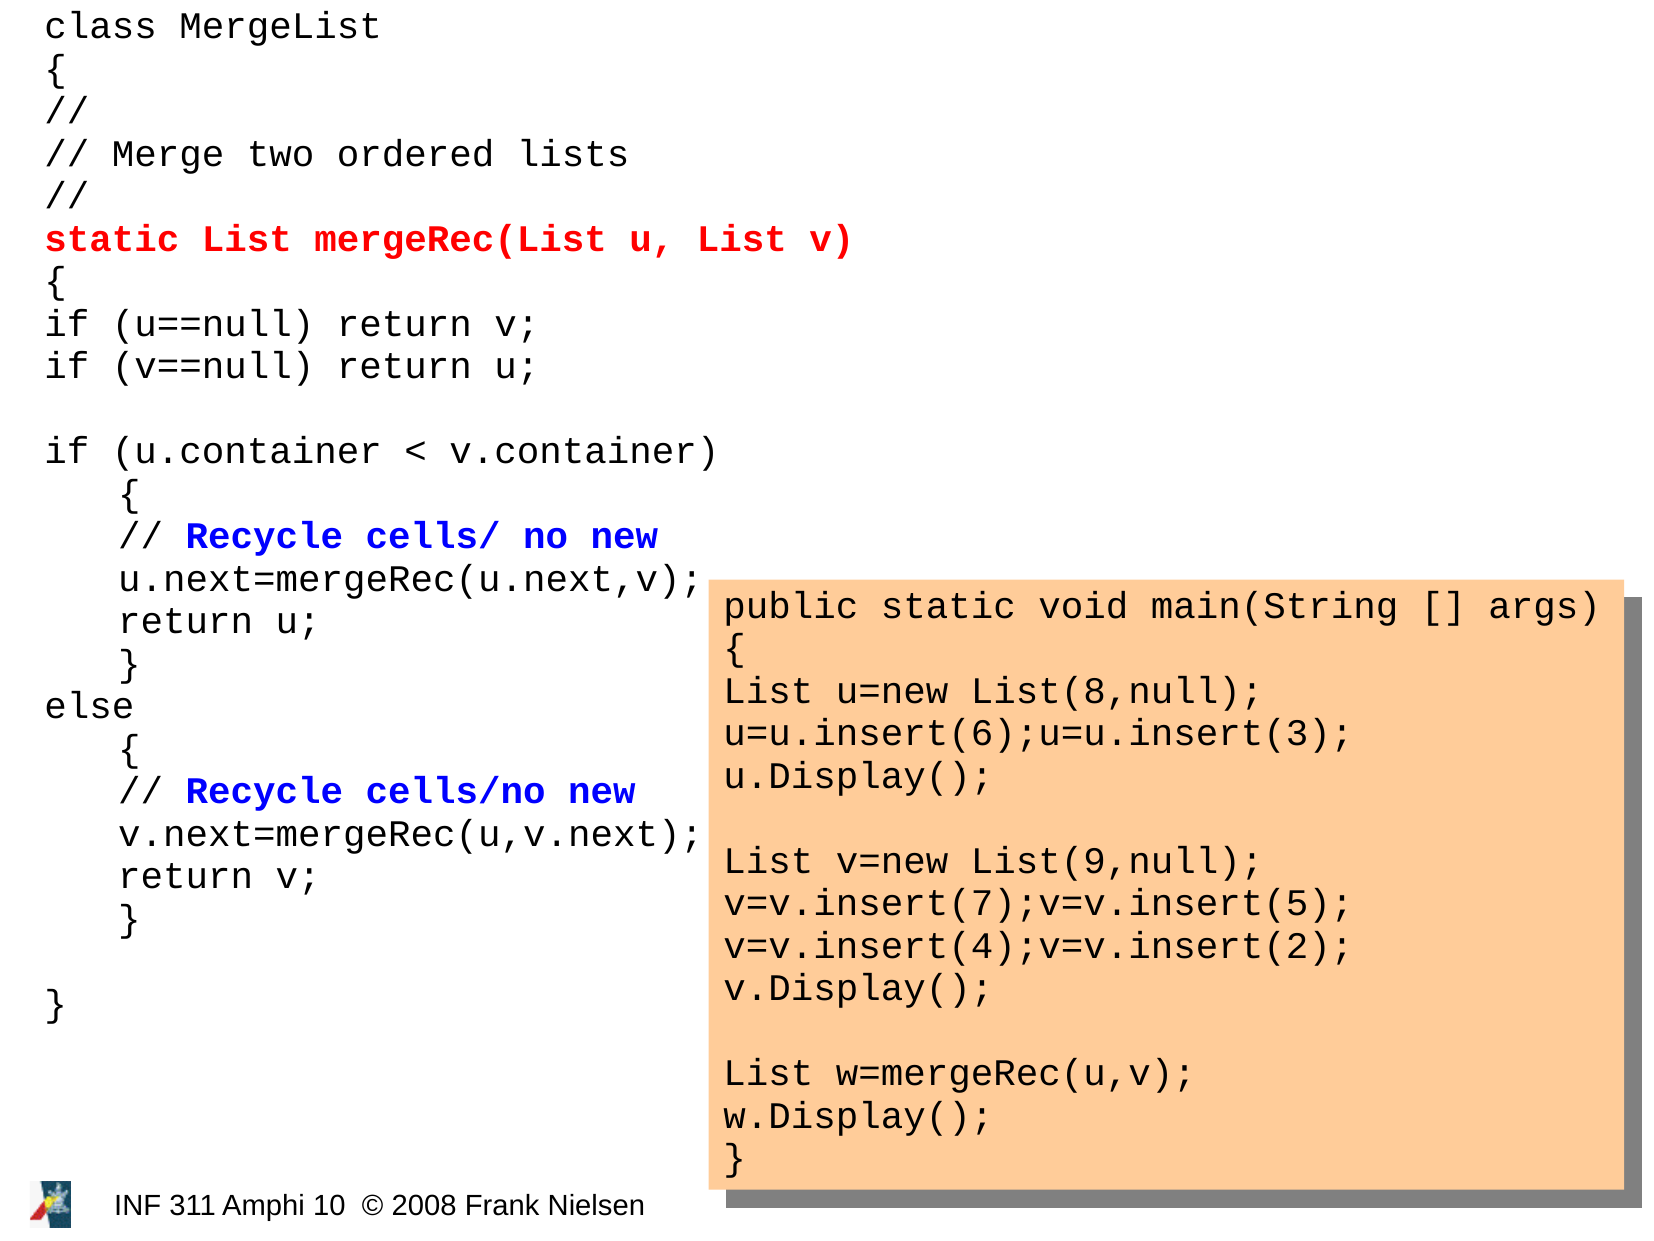

class MergeList
{
//
// Merge two ordered lists
//
static List mergeRec(List u, List v)
{
if (u==null) return v;
if (v==null) return u;
if (u.container < v.container)
	{
	// Recycle cells/ no new
	u.next=mergeRec(u.next,v);
	return u;
	}
else
	{
	// Recycle cells/no new
	v.next=mergeRec(u,v.next);
	return v;
	}
}
public static void main(String [] args)
{
List u=new List(8,null);
u=u.insert(6);u=u.insert(3);
u.Display();
List v=new List(9,null);
v=v.insert(7);v=v.insert(5);
v=v.insert(4);v=v.insert(2);
v.Display();
List w=mergeRec(u,v);
w.Display();
}